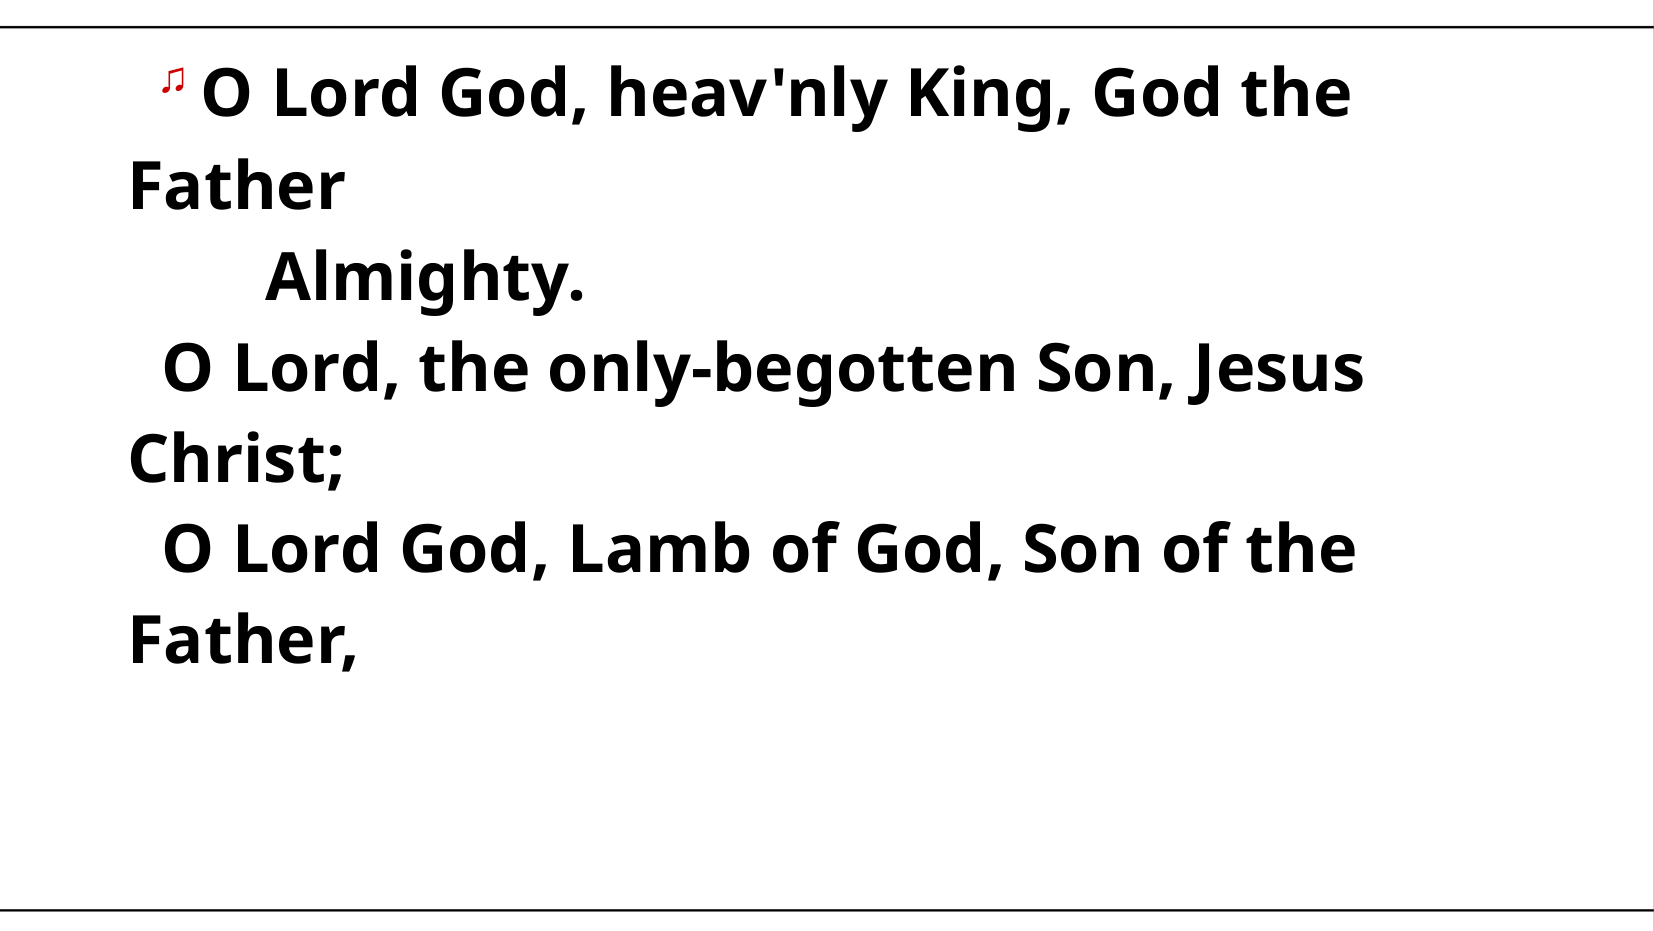

♫ O Lord God, heav'nly King, God the Father
 Almighty.
 O Lord, the only-begotten Son, Jesus Christ;
 O Lord God, Lamb of God, Son of the Father,